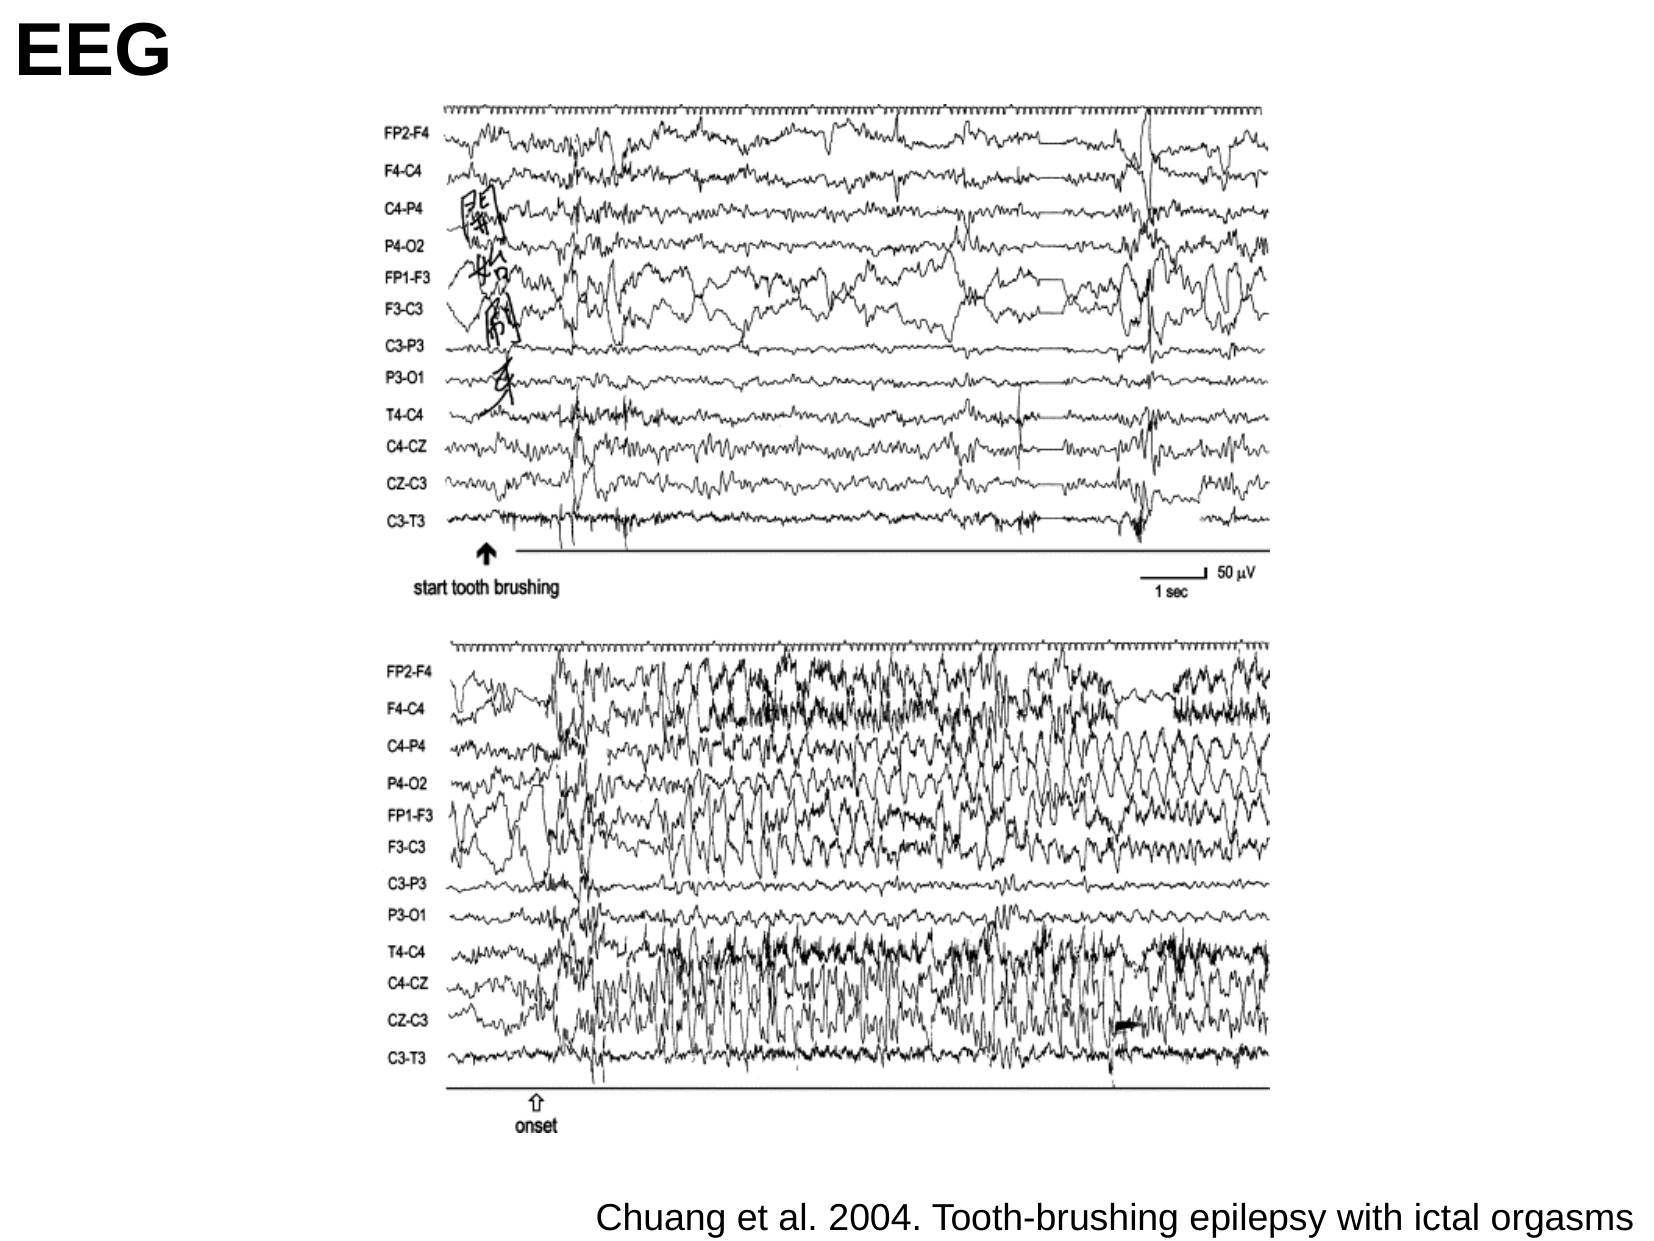

EEG
#
 Chuang et al. 2004. Tooth-brushing epilepsy with ictal orgasms